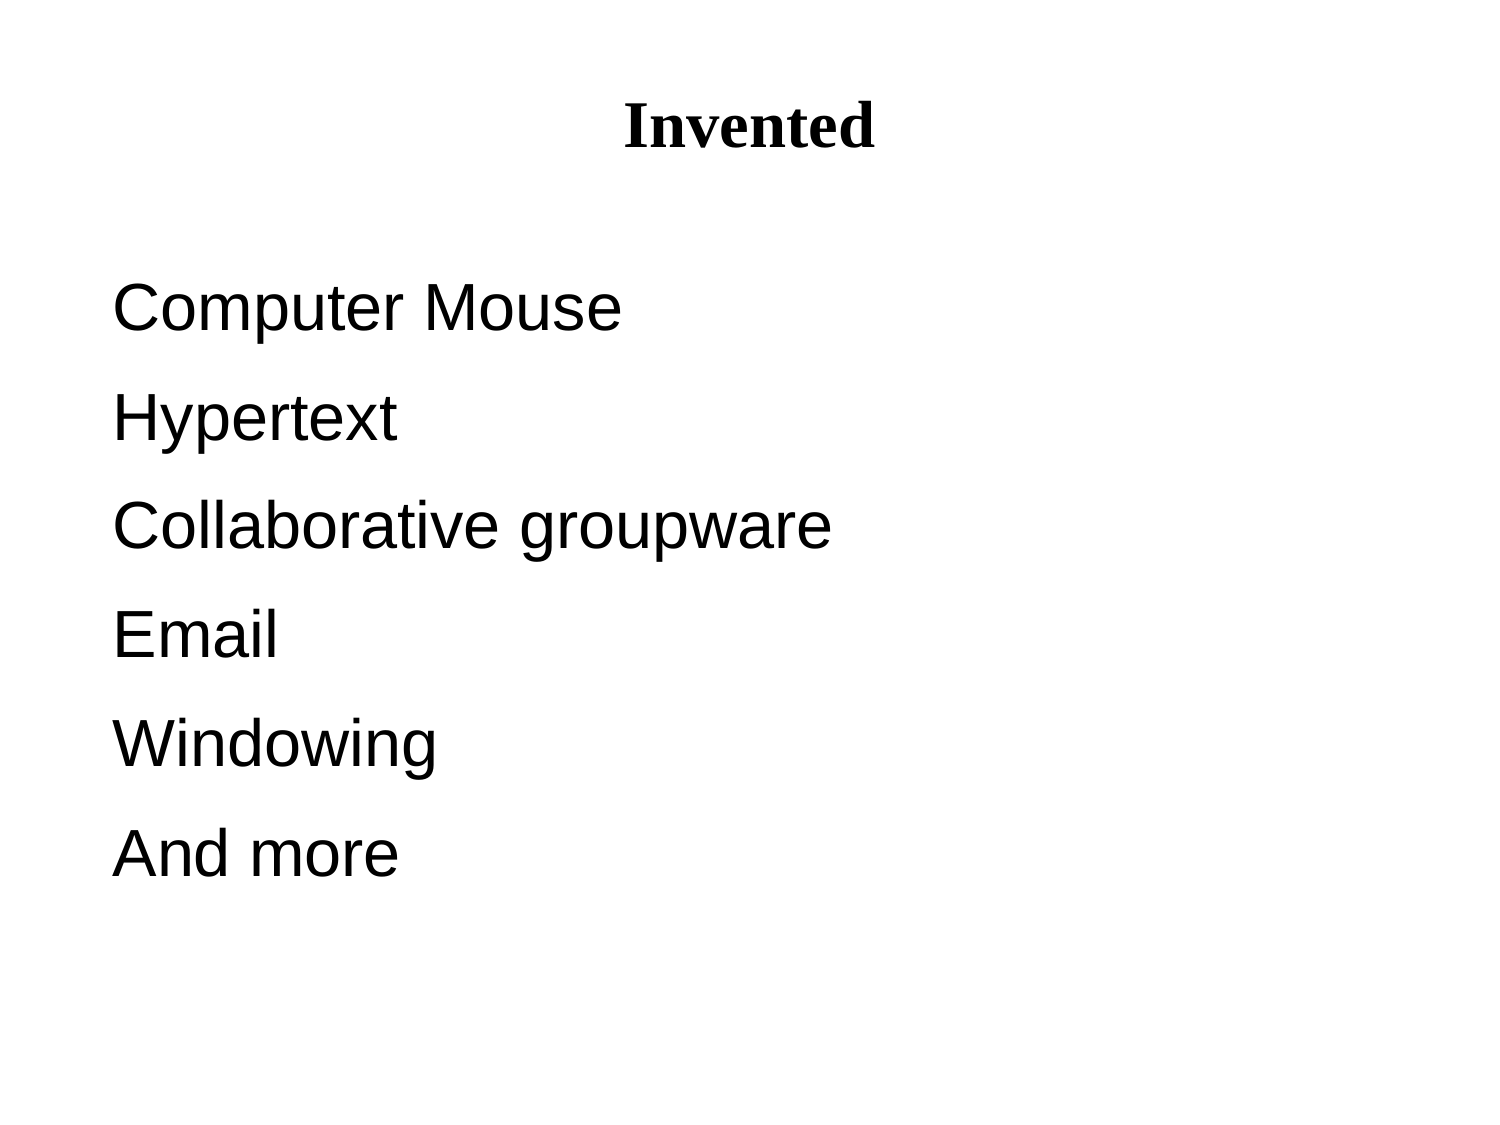

# Invented
Computer Mouse
Hypertext
Collaborative groupware
Email
Windowing
And more